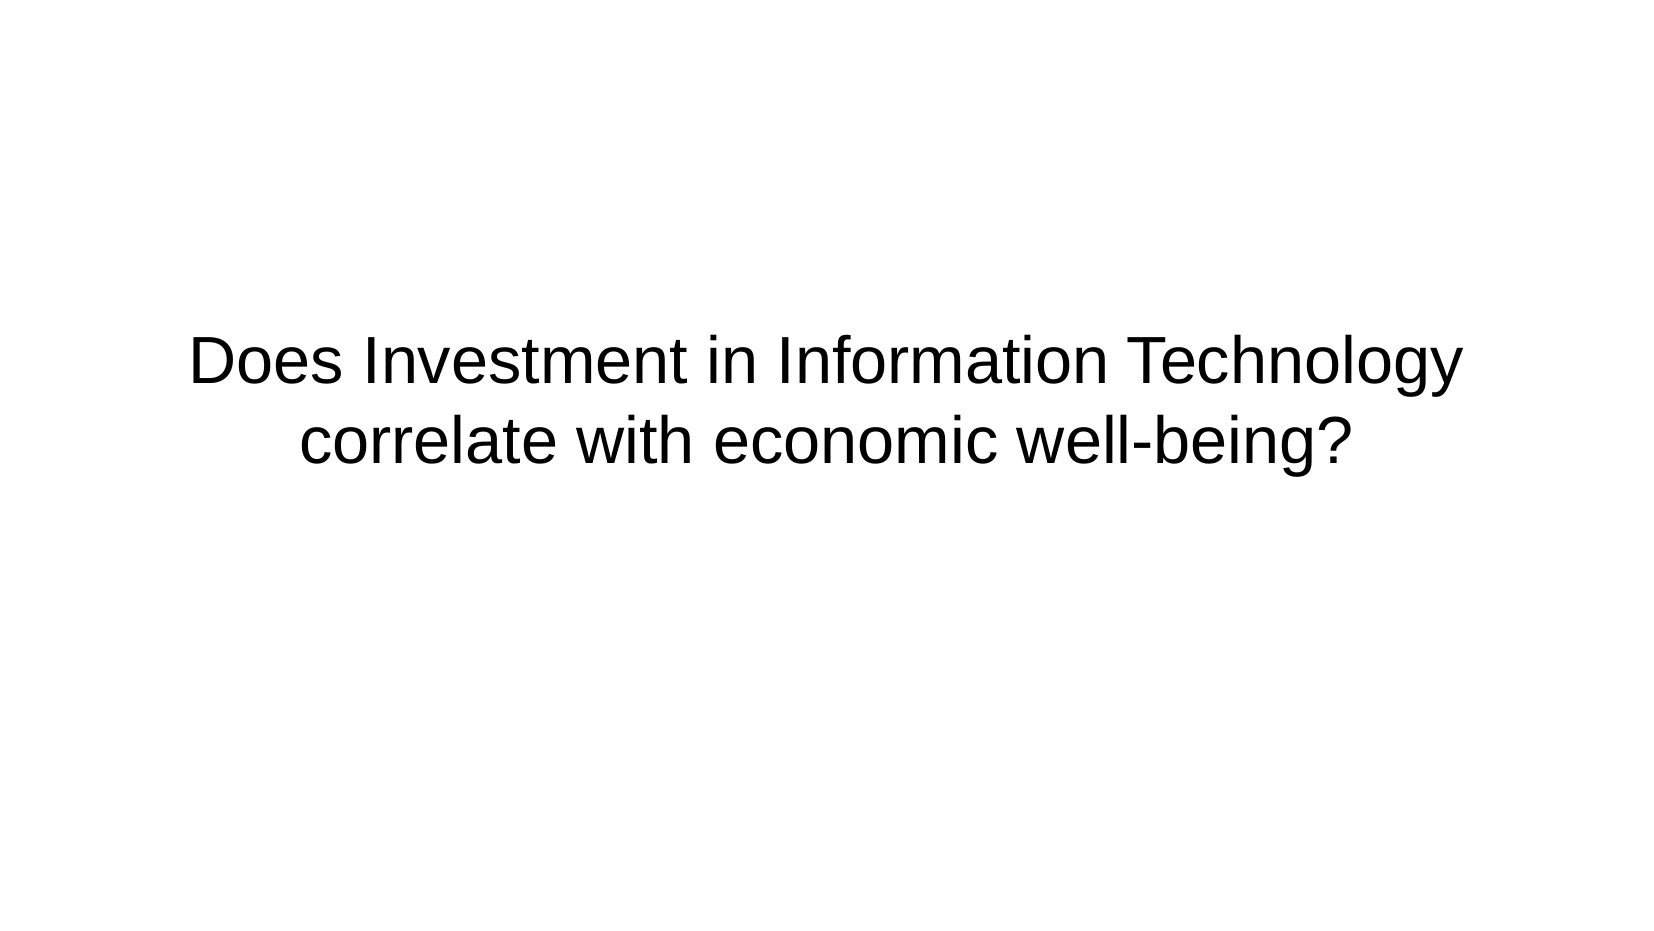

# Does Investment in Information Technology correlate with economic well-being?